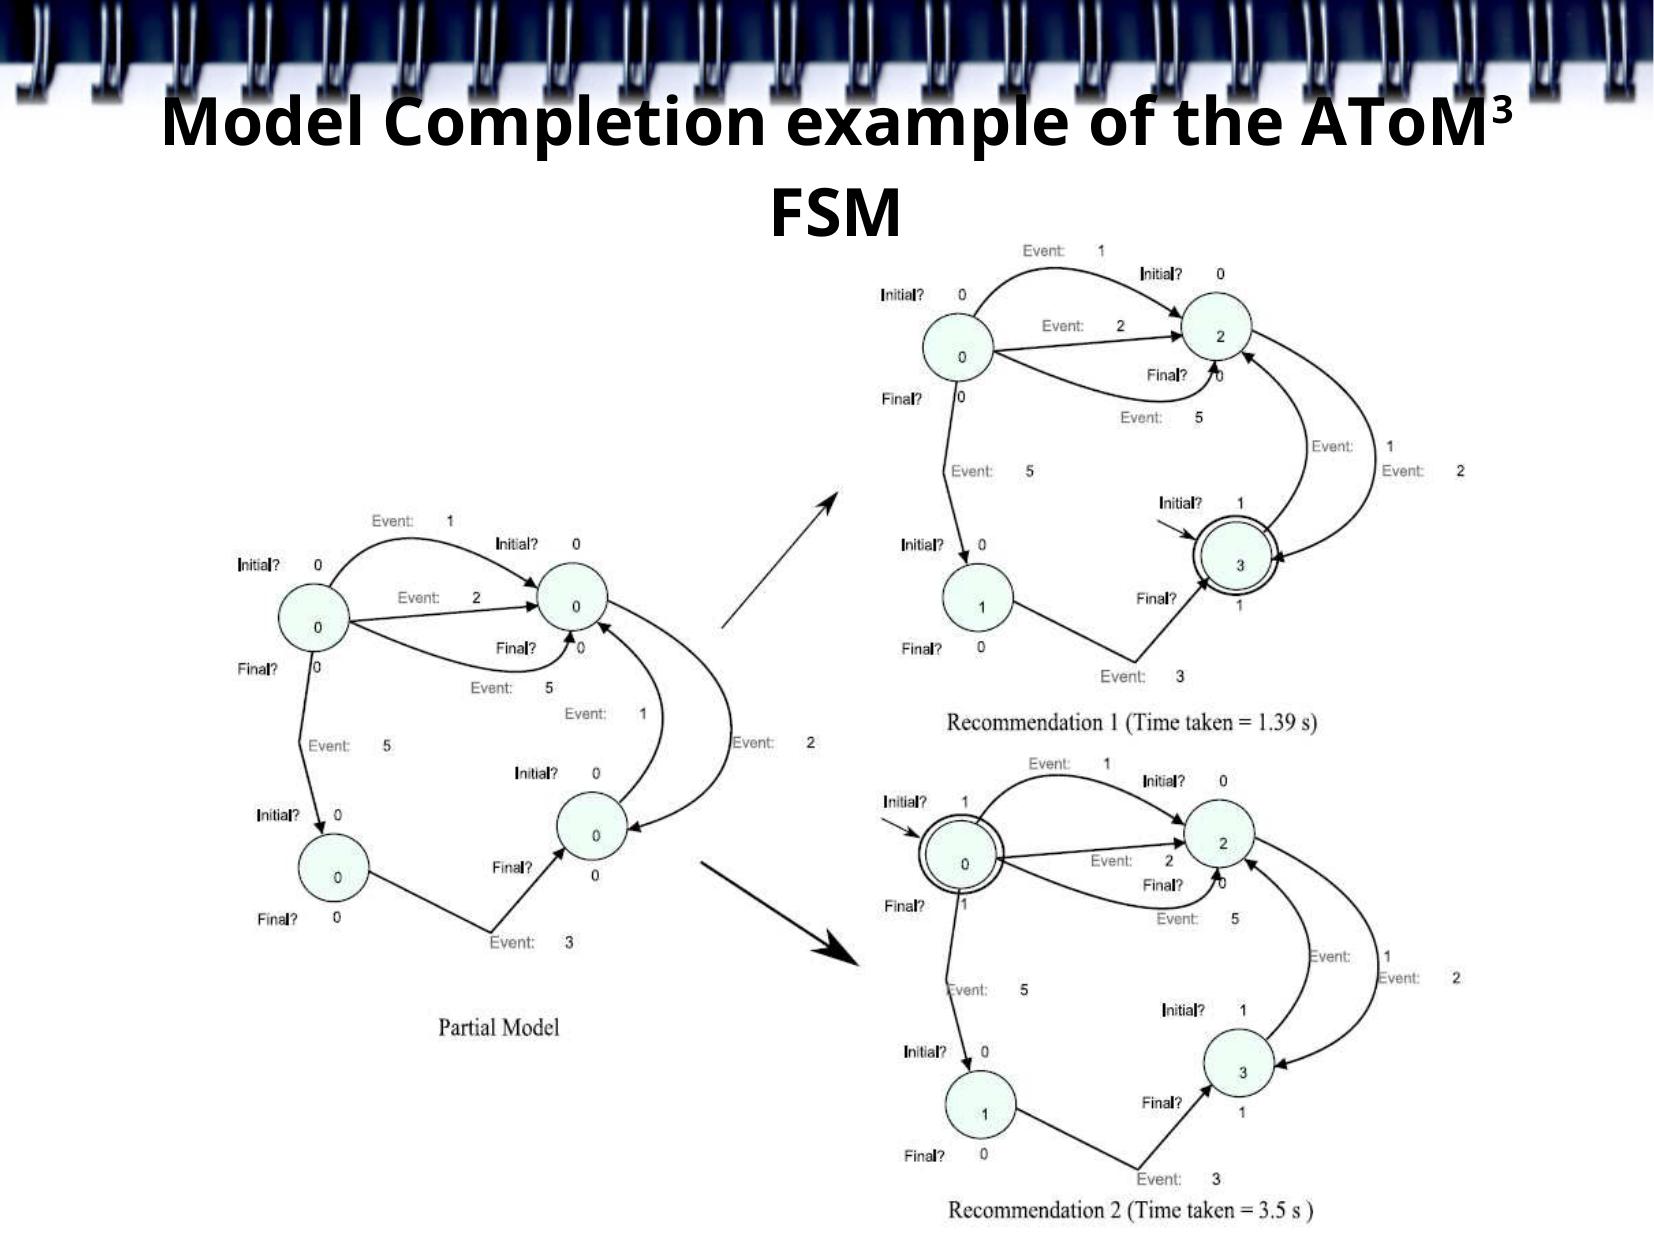

# Model Completion example of the AToM3 FSM